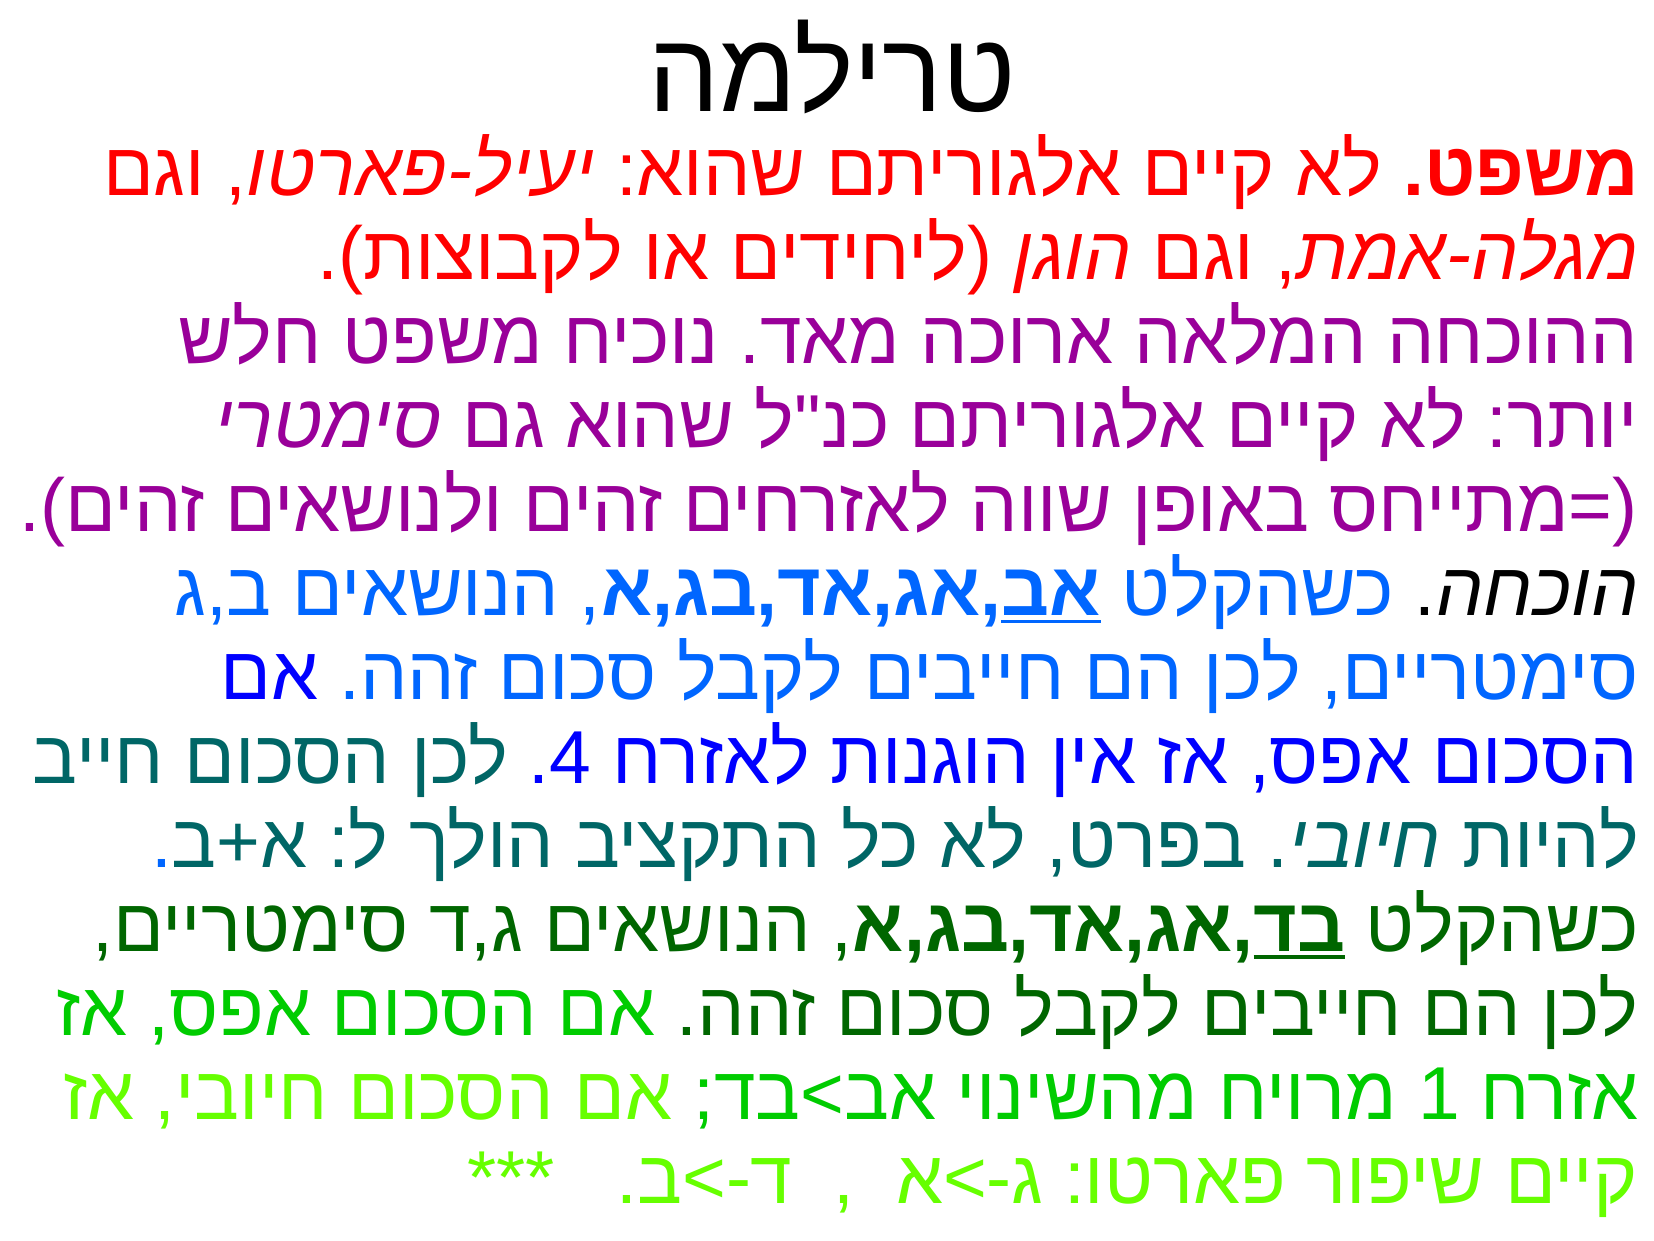

# טרילמה
משפט. לא קיים אלגוריתם שהוא: יעיל-פארטו, וגם מגלה-אמת, וגם הוגן (ליחידים או לקבוצות).
ההוכחה המלאה ארוכה מאד. נוכיח משפט חלש יותר: לא קיים אלגוריתם כנ"ל שהוא גם סימטרי (=מתייחס באופן שווה לאזרחים זהים ולנושאים זהים).
הוכחה. כשהקלט אב,אג,אד,בג,א, הנושאים ב,ג סימטריים, לכן הם חייבים לקבל סכום זהה. אם הסכום אפס, אז אין הוגנות לאזרח 4. לכן הסכום חייב להיות חיובי. בפרט, לא כל התקציב הולך ל: א+ב.
כשהקלט בד,אג,אד,בג,א, הנושאים ג,ד סימטריים, לכן הם חייבים לקבל סכום זהה. אם הסכום אפס, אז אזרח 1 מרויח מהשינוי אב>בד; אם הסכום חיובי, אז קיים שיפור פארטו: ג->א , ד->ב. ***